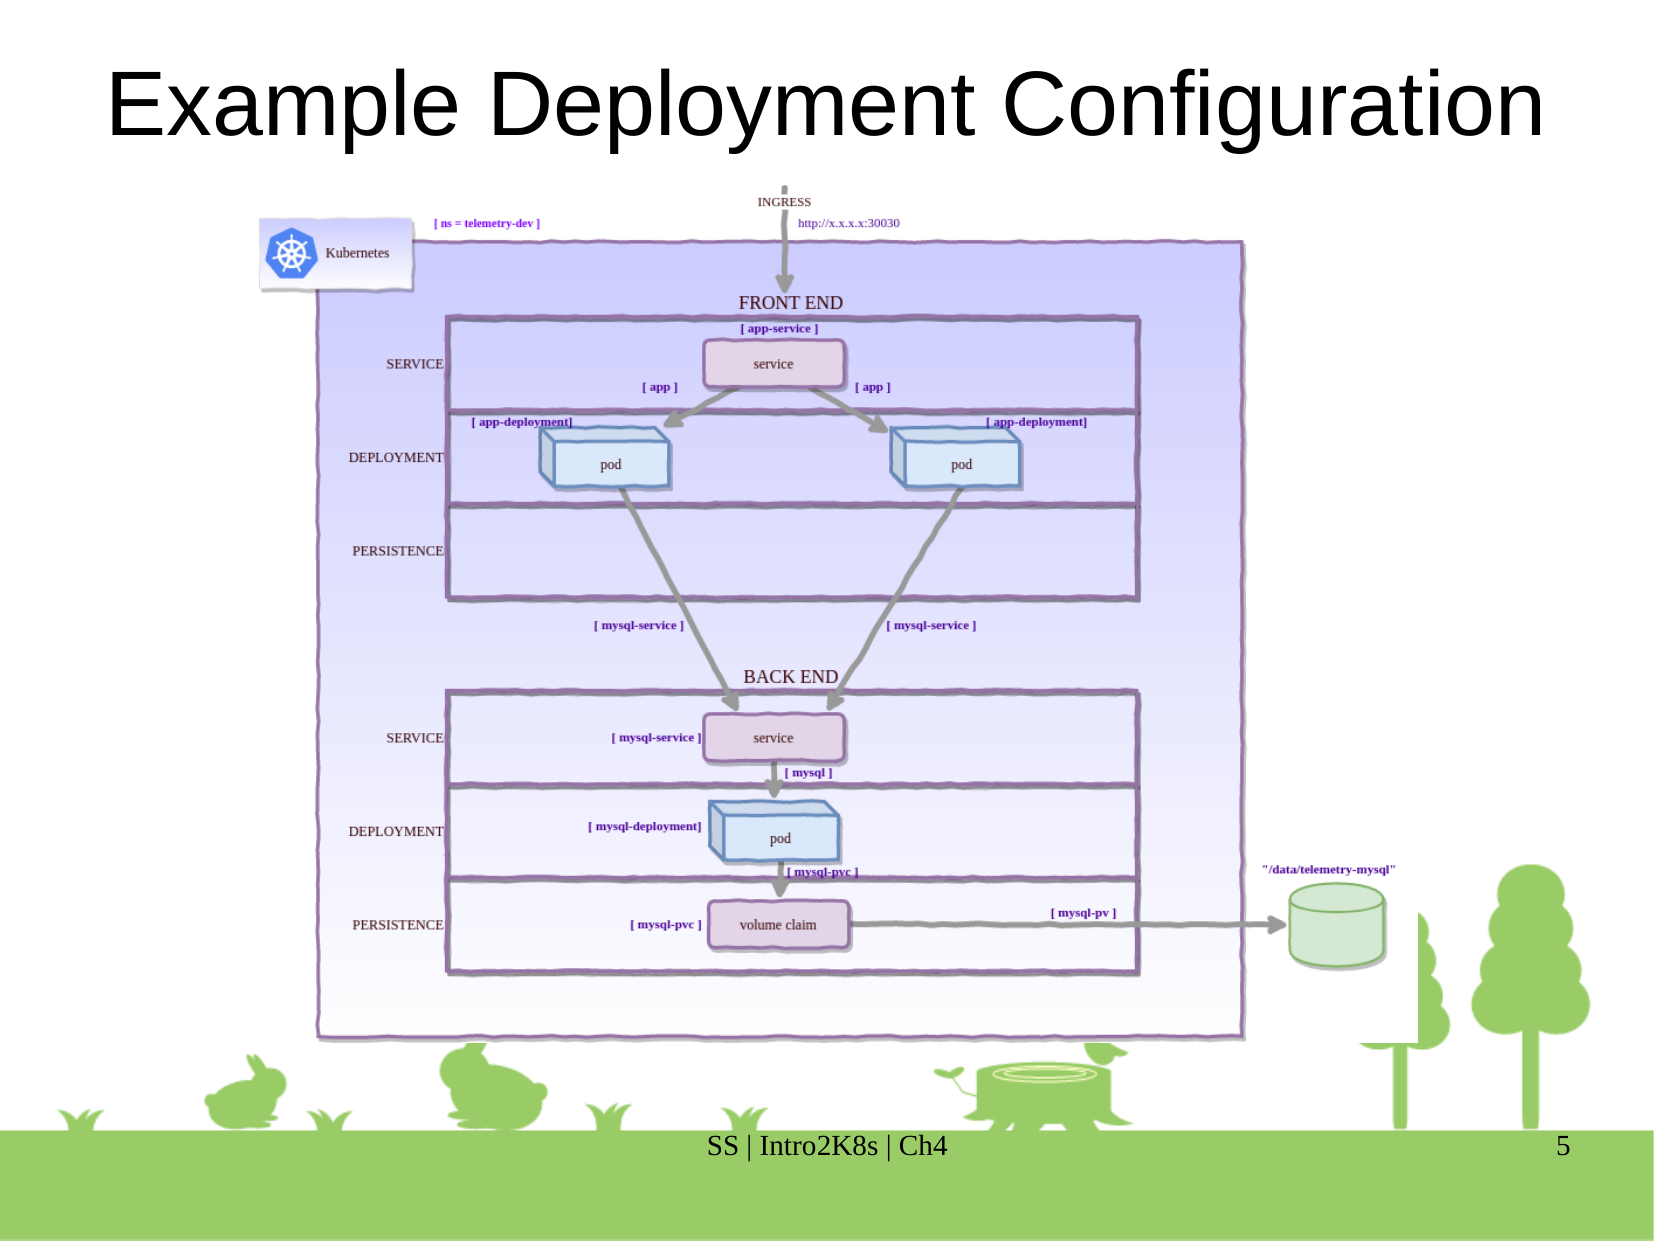

# Example Deployment Configuration
SS | Intro2K8s | Ch4
5